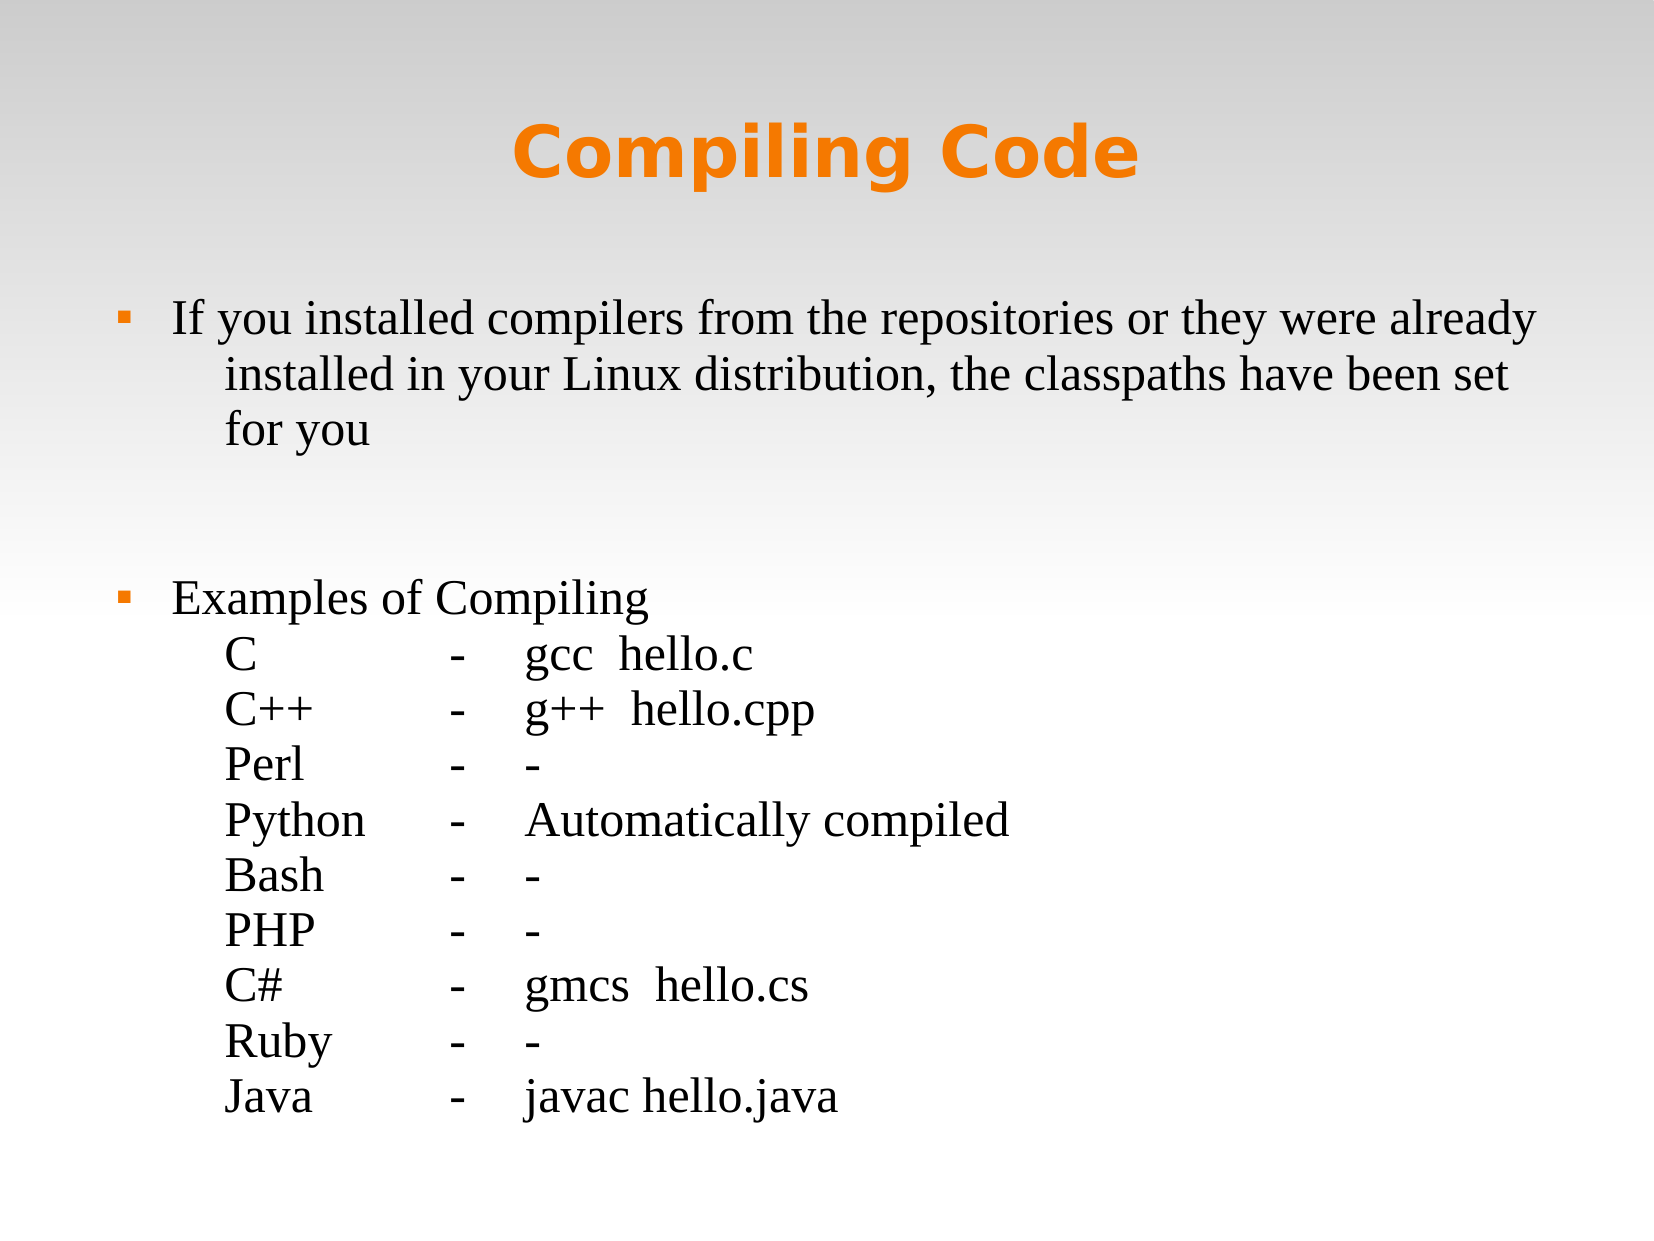

# Compiling Code
If you installed compilers from the repositories or they were already installed in your Linux distribution, the classpaths have been set for you
Examples of Compiling
C			-	gcc hello.c
C++		-	g++ hello.cpp
Perl		-	-
Python		-	Automatically compiled
Bash		-	-
PHP		-	-
C#			-	gmcs hello.cs
Ruby		-	-
Java		-	javac hello.java